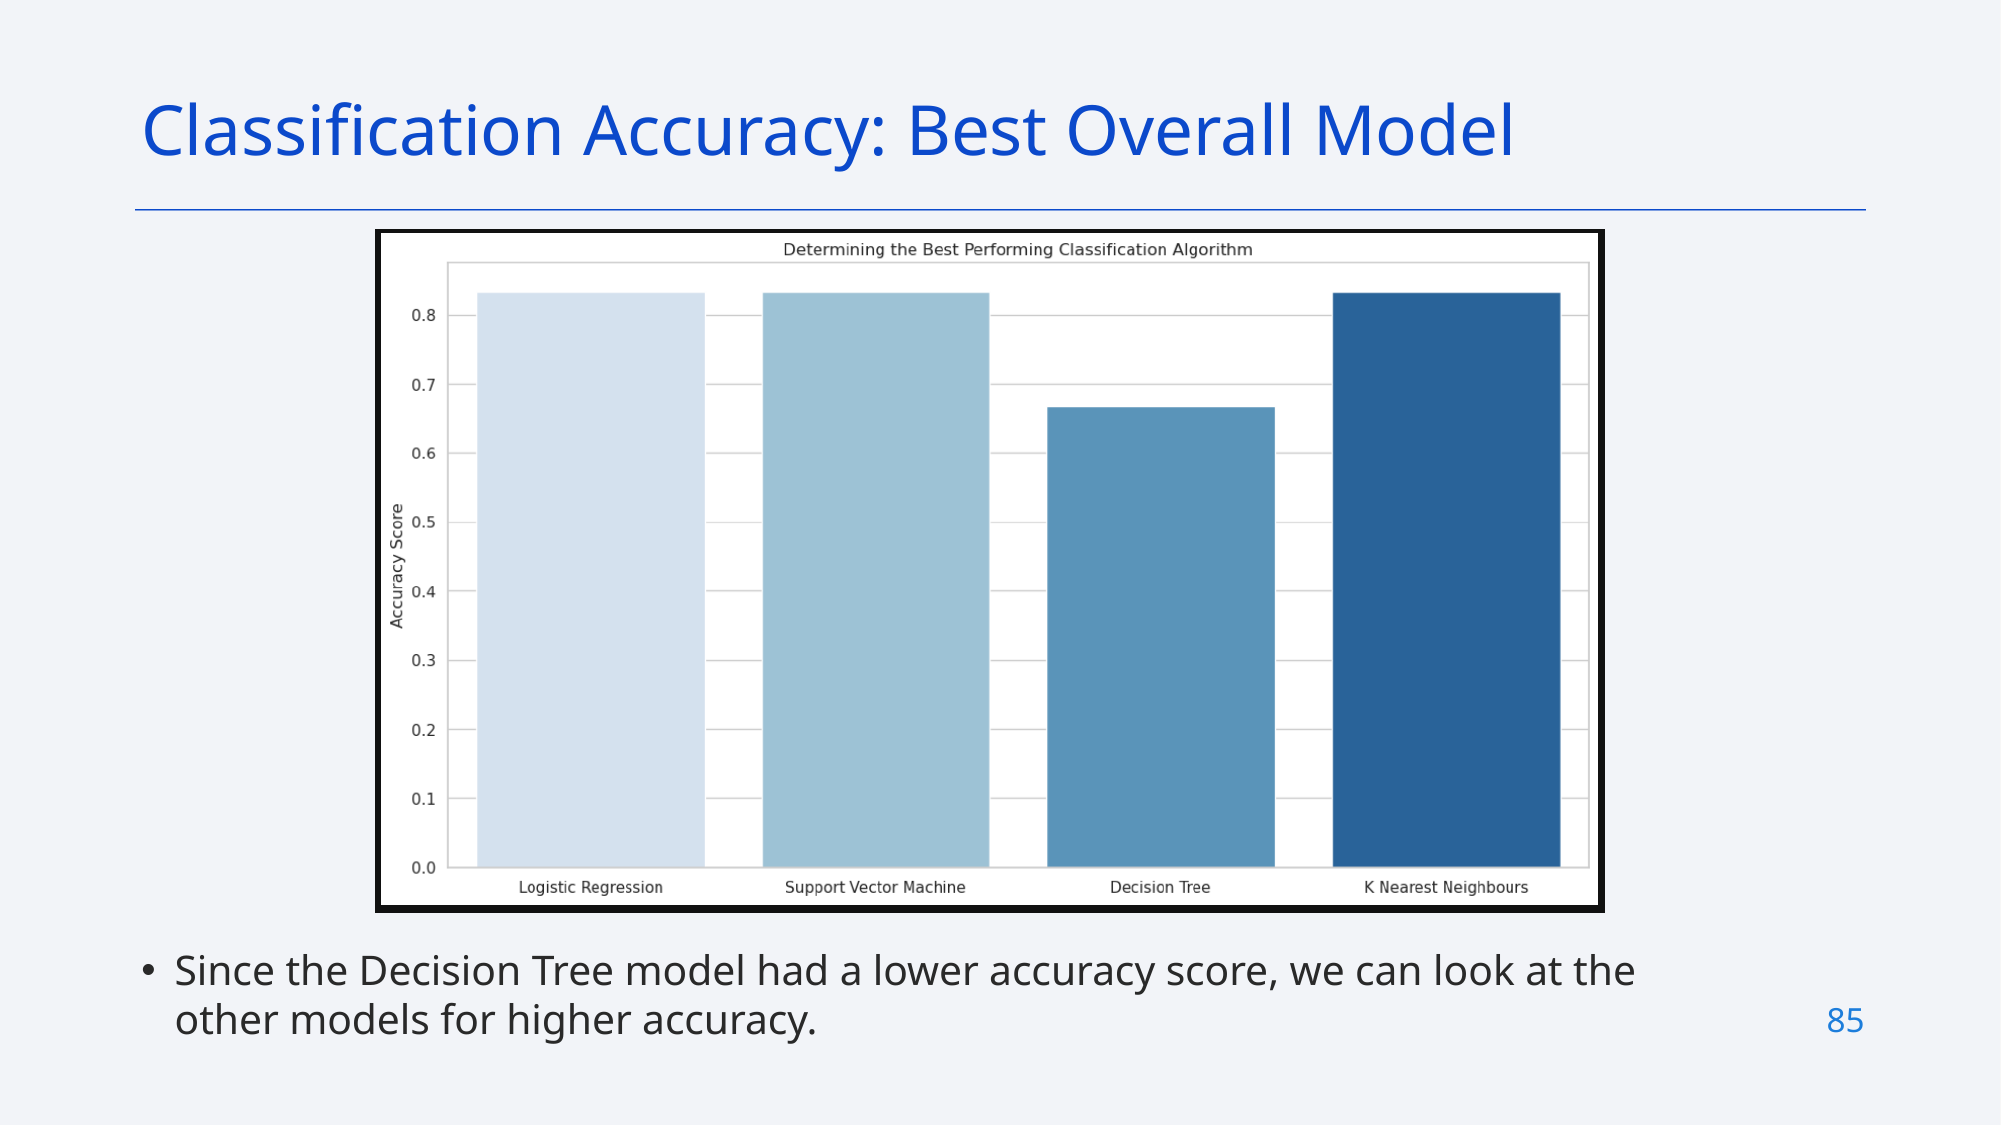

Classification Accuracy: Best Overall Model
# Since the Decision Tree model had a lower accuracy score, we can look at the other models for higher accuracy.
85